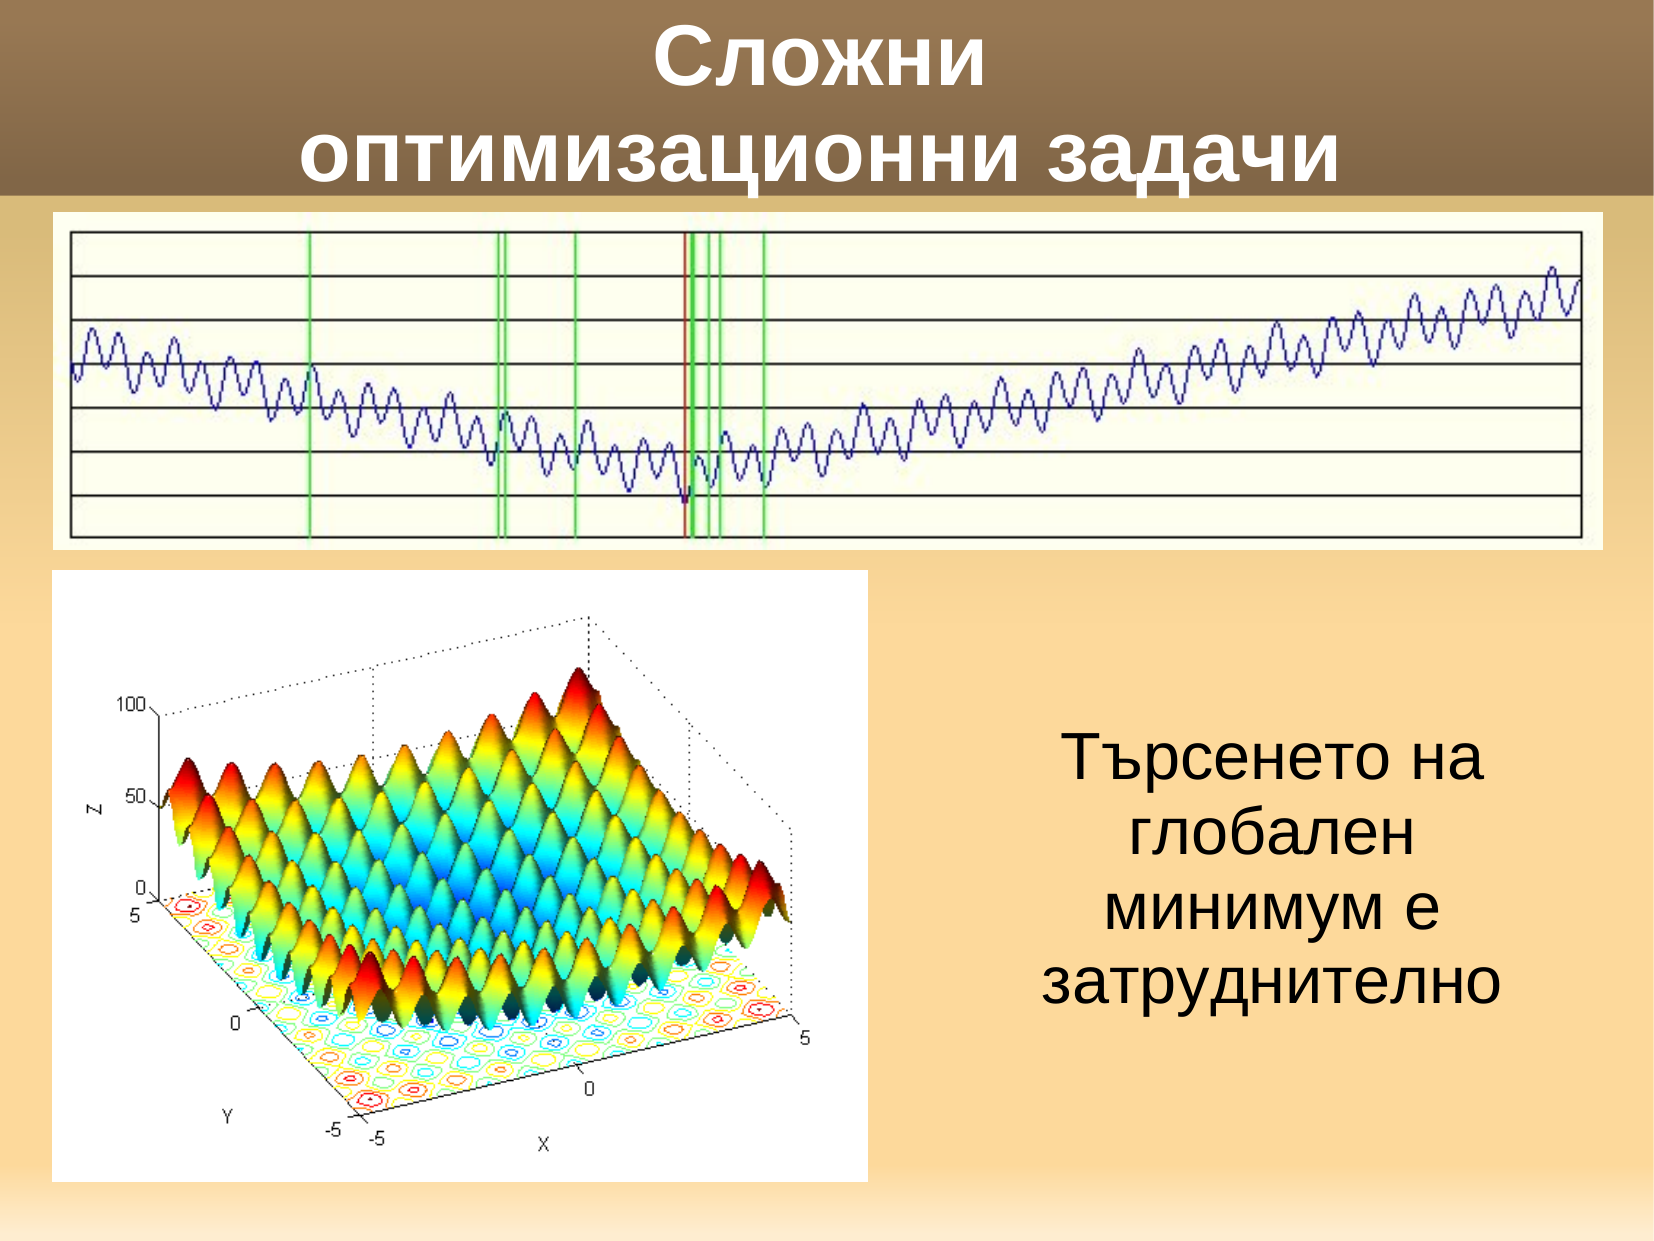

# Сложни оптимизационни задачи
Търсенето на глобален минимум е затруднително